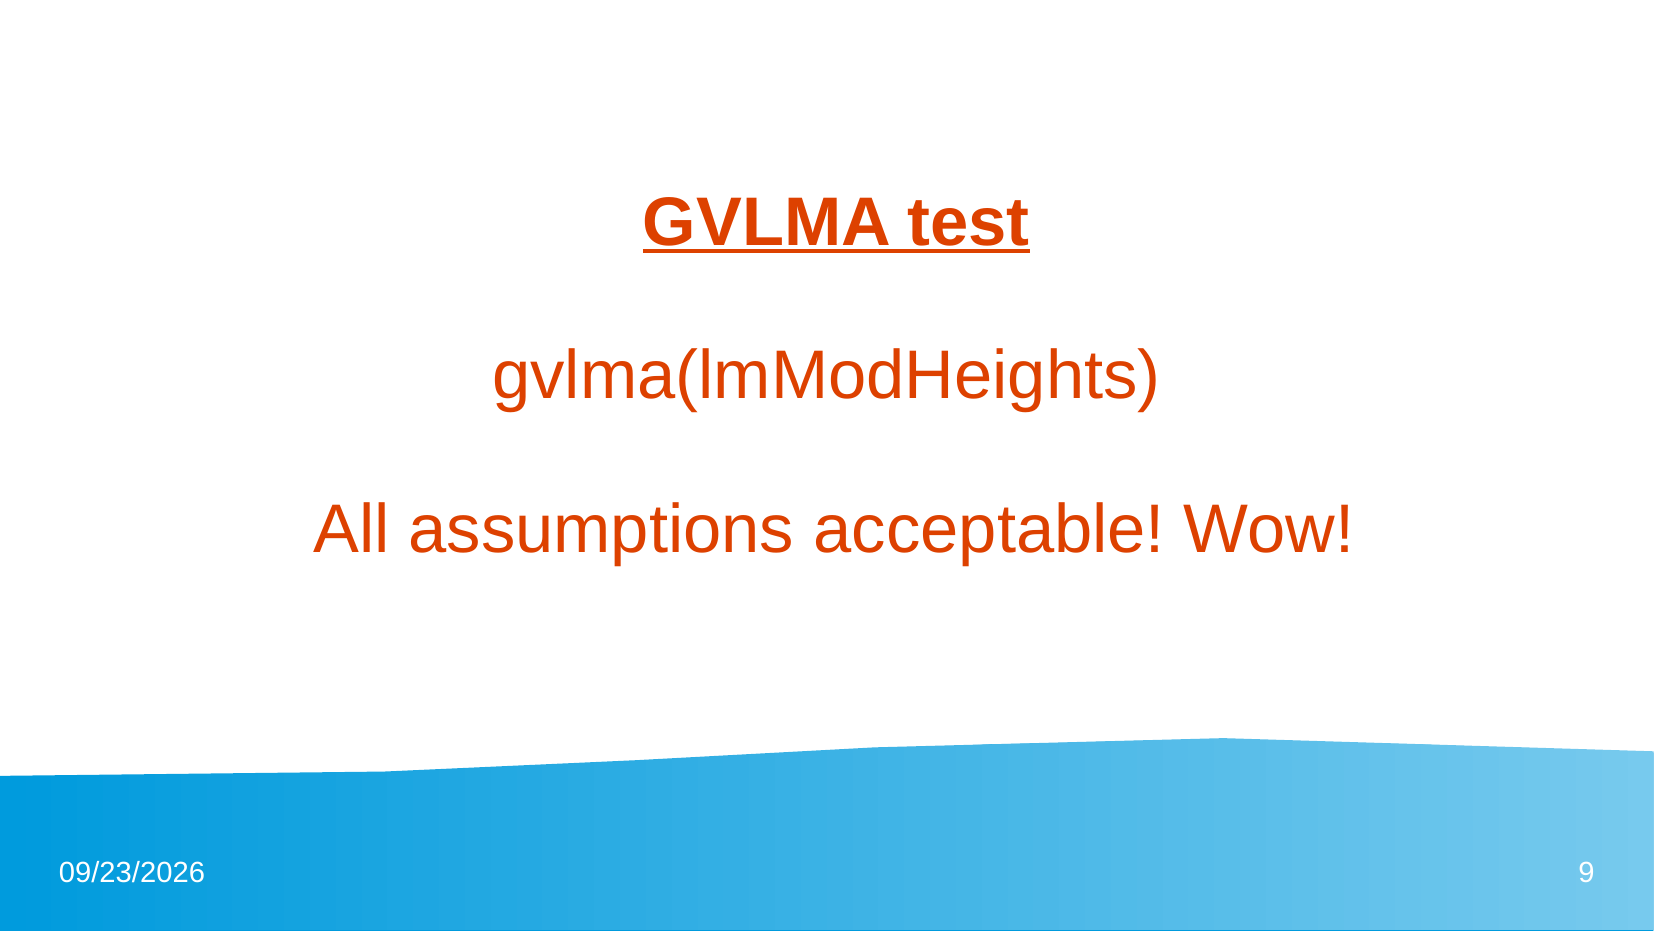

# GVLMA test gvlma(lmModHeights) All assumptions acceptable! Wow!